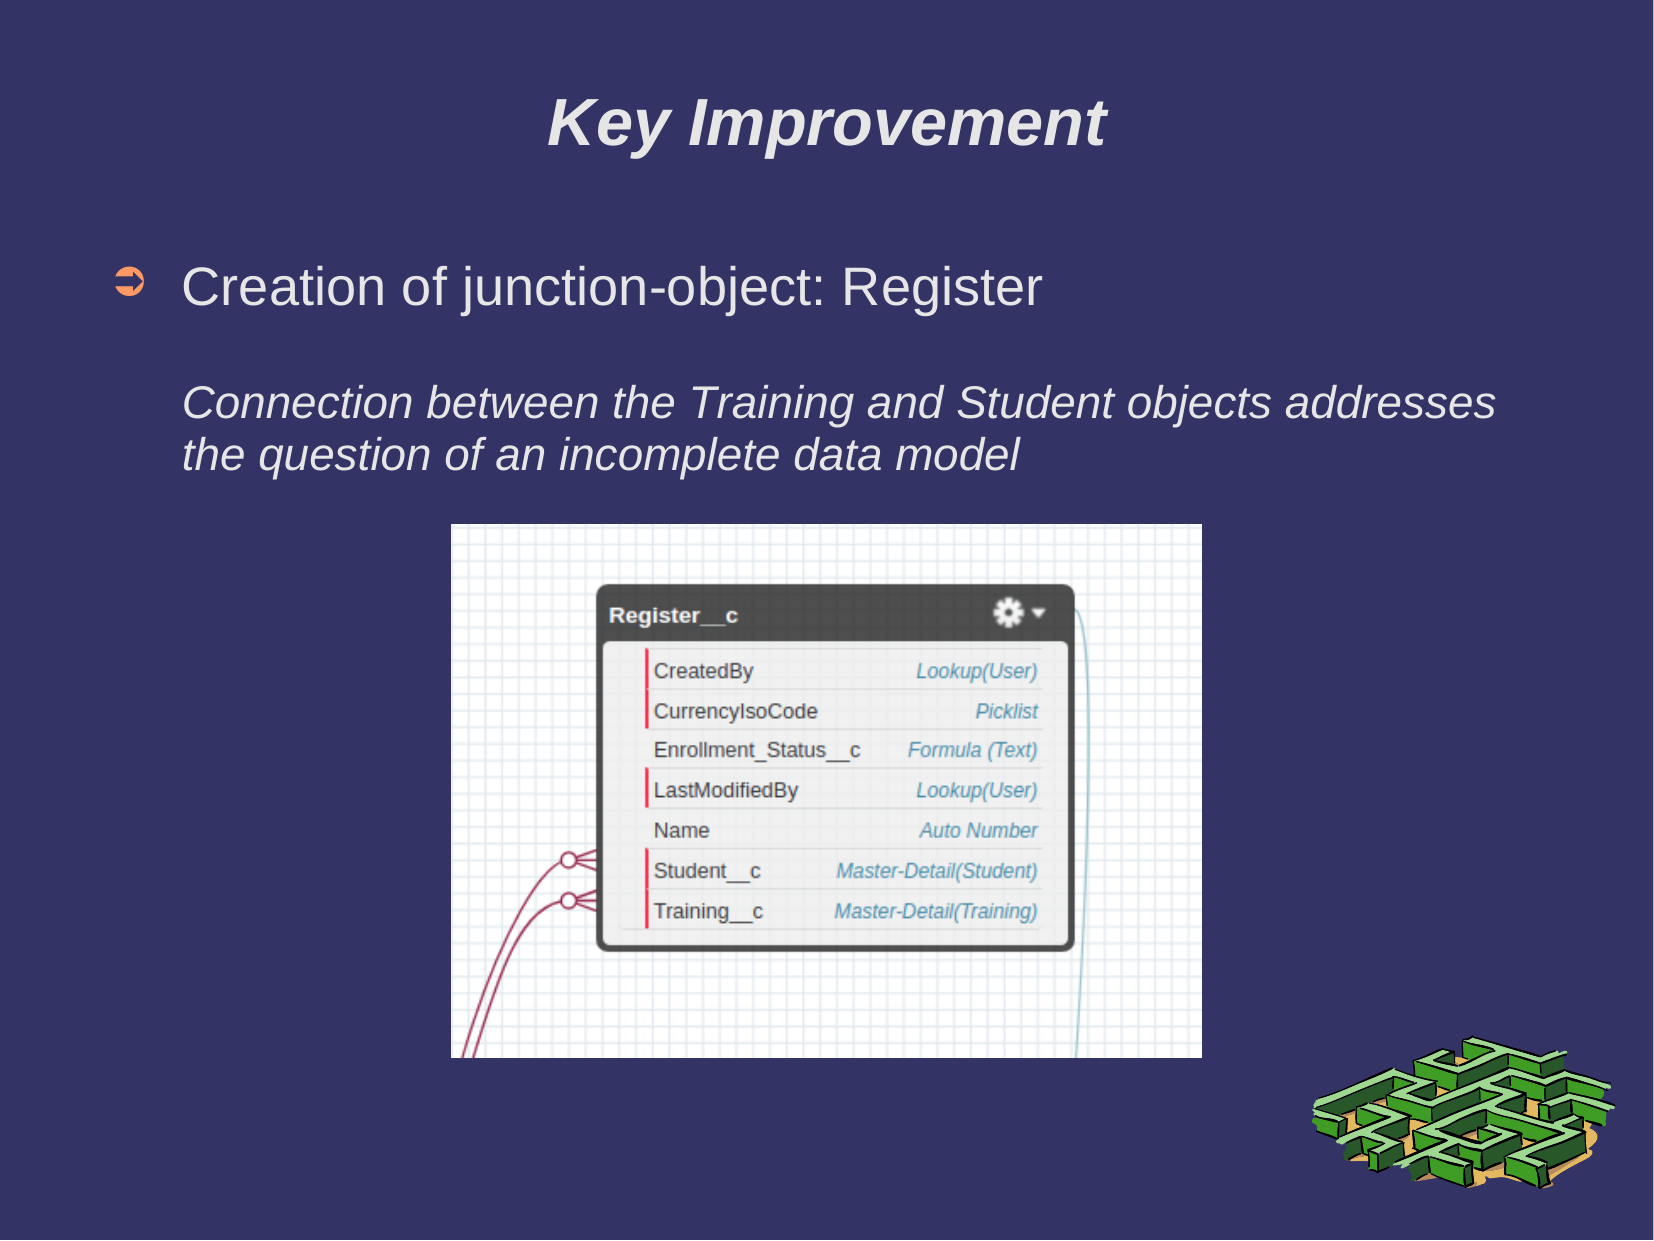

# Key Improvement
Creation of junction-object: Register
Connection between the Training and Student objects addresses the question of an incomplete data model